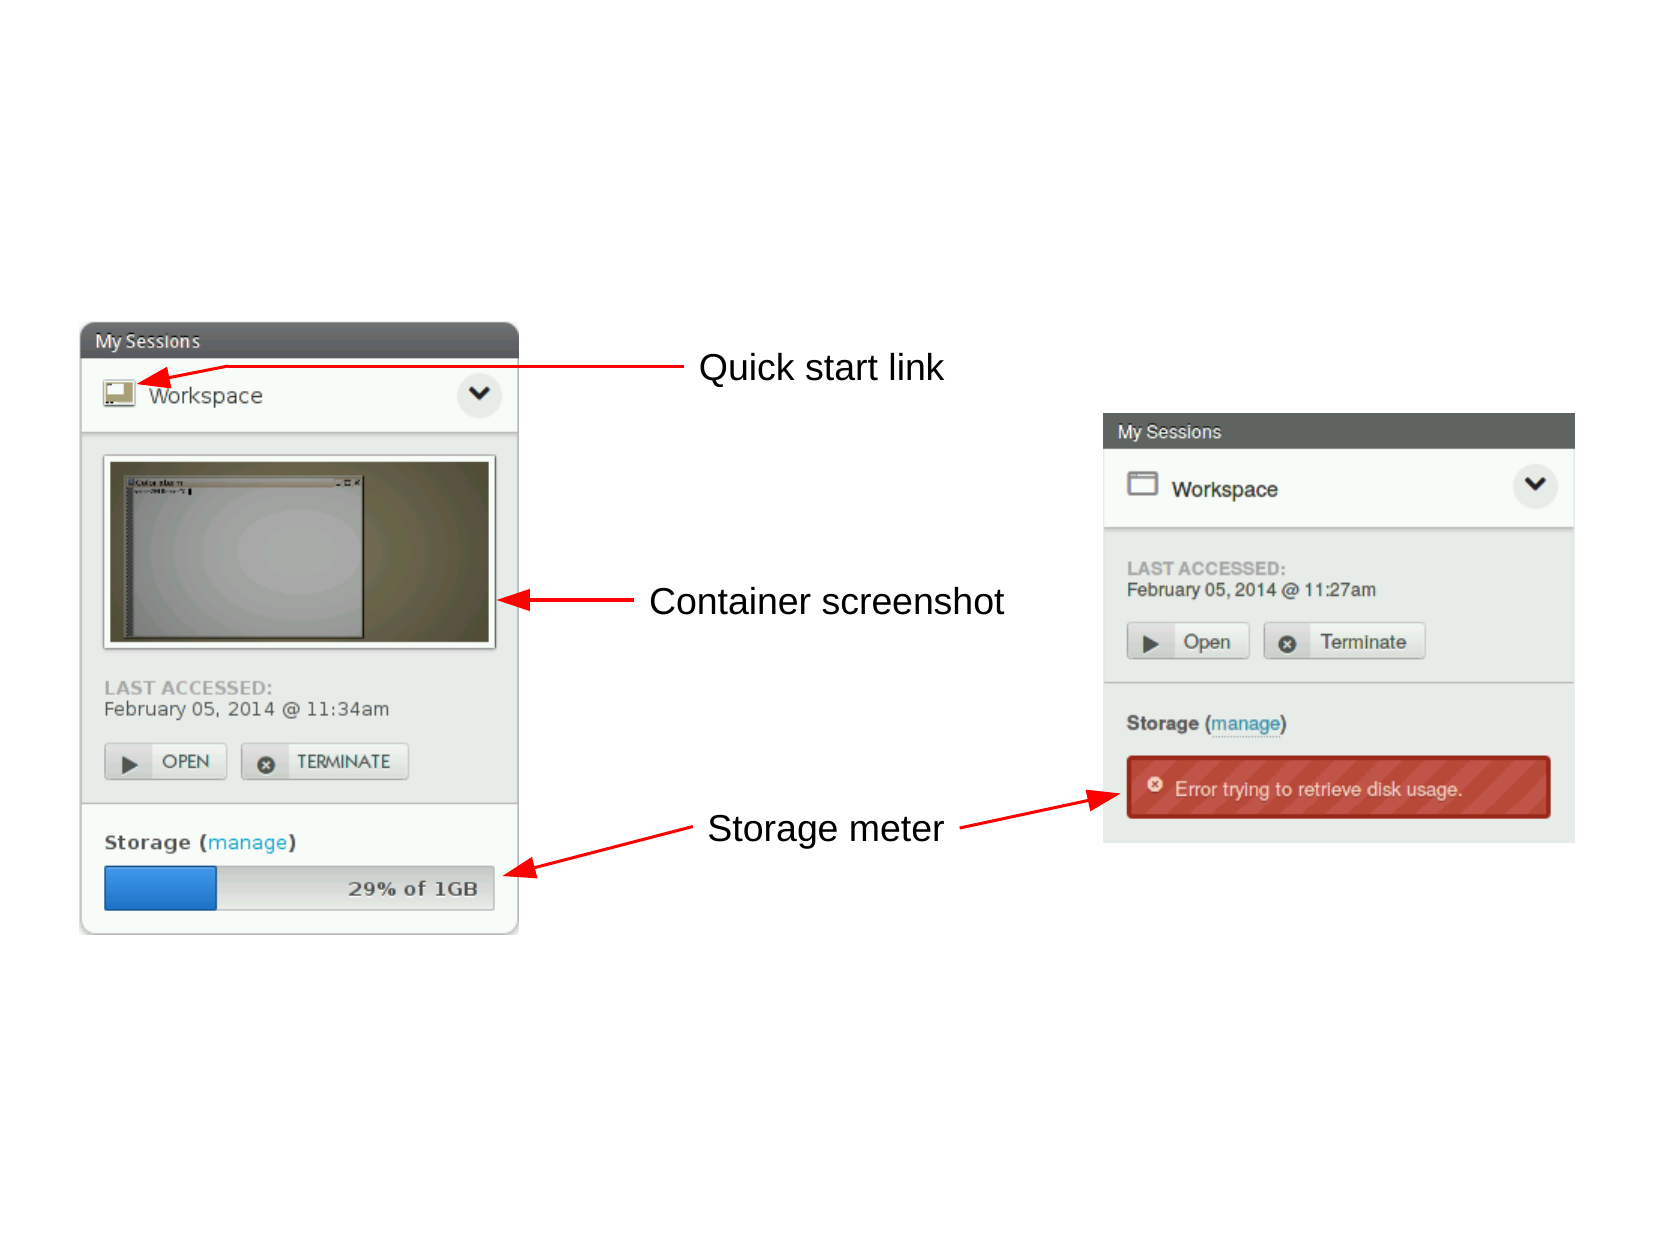

Quick start link
Container screenshot
Storage meter